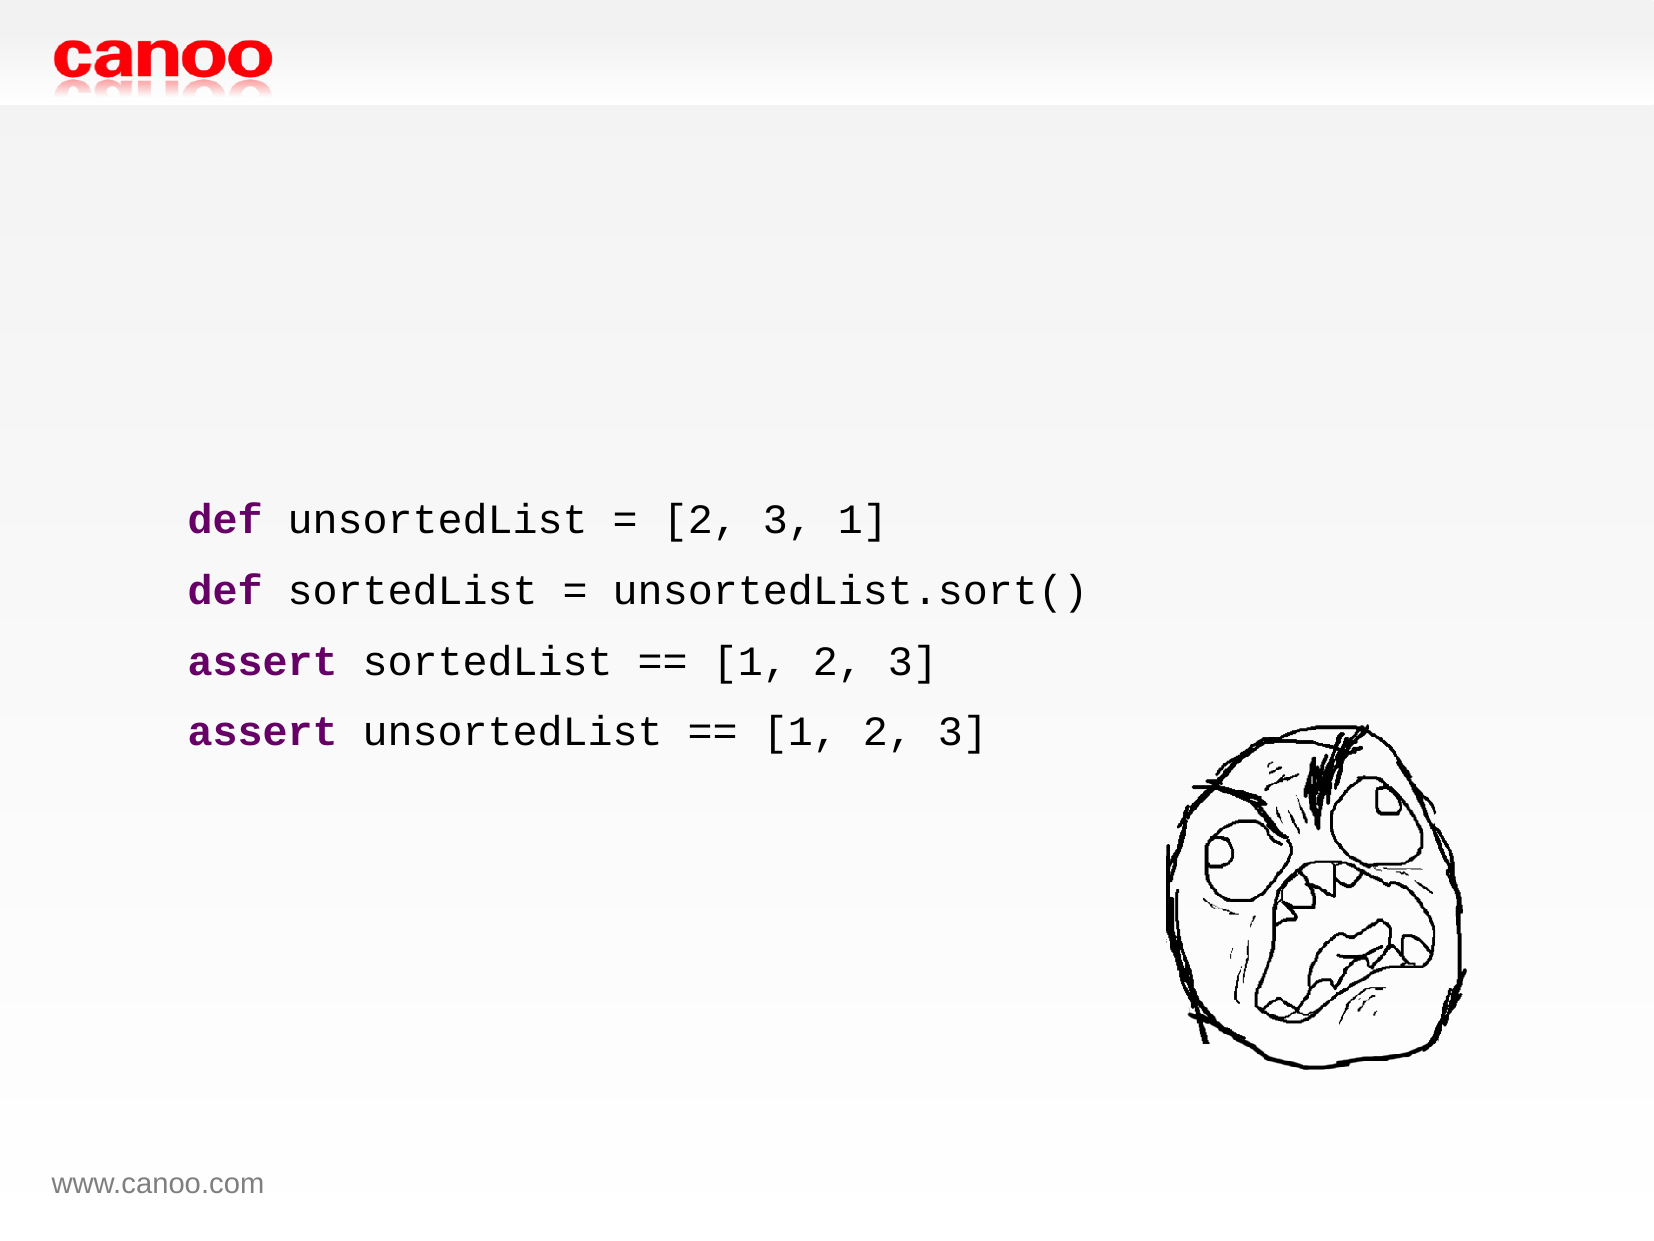

def unsortedList = [2, 3, 1]
def sortedList = unsortedList.sort()
assert sortedList == [1, 2, 3]
assert unsortedList == [1, 2, 3]